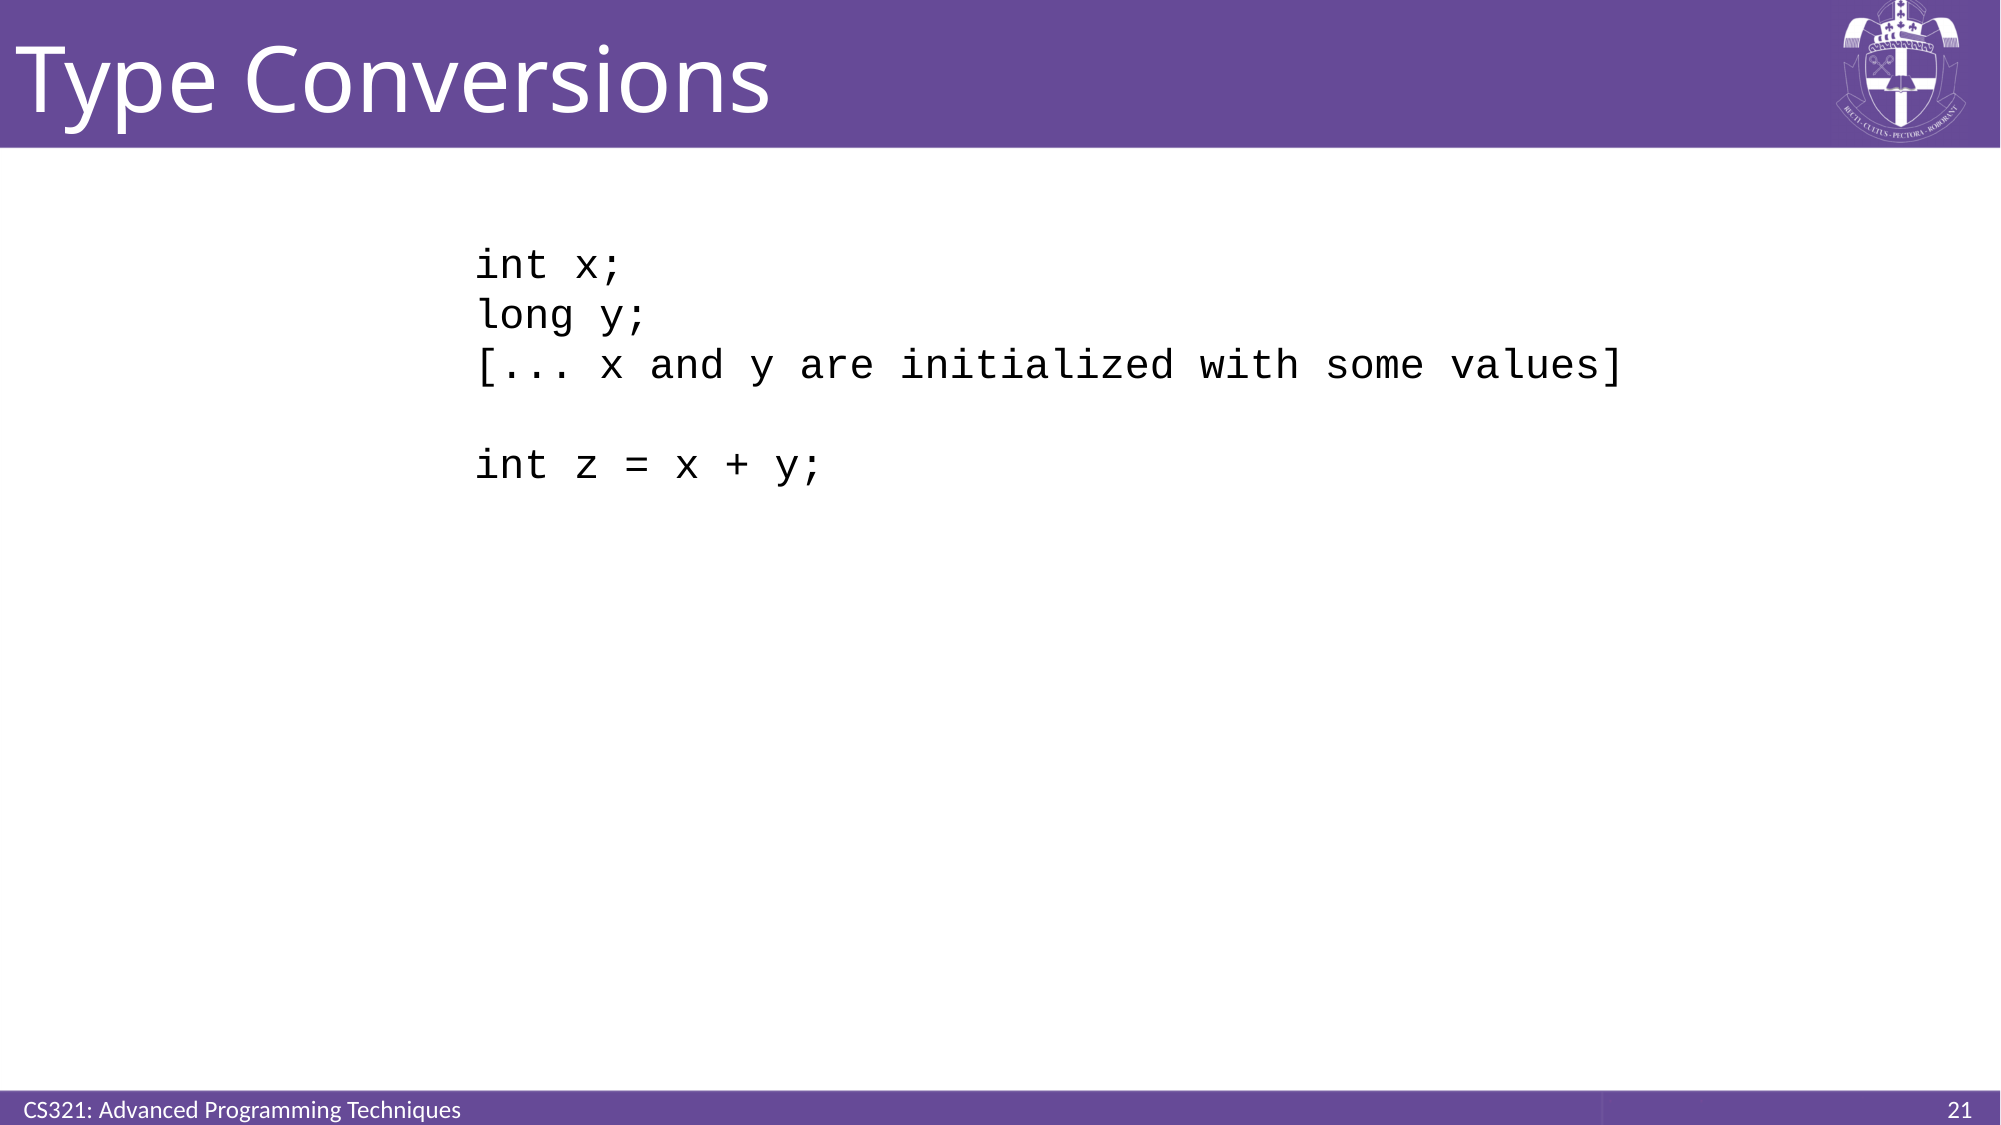

# Type Conversions
int x;
long y;
[... x and y are initialized with some values]
int z = x + y;
CS321: Advanced Programming Techniques